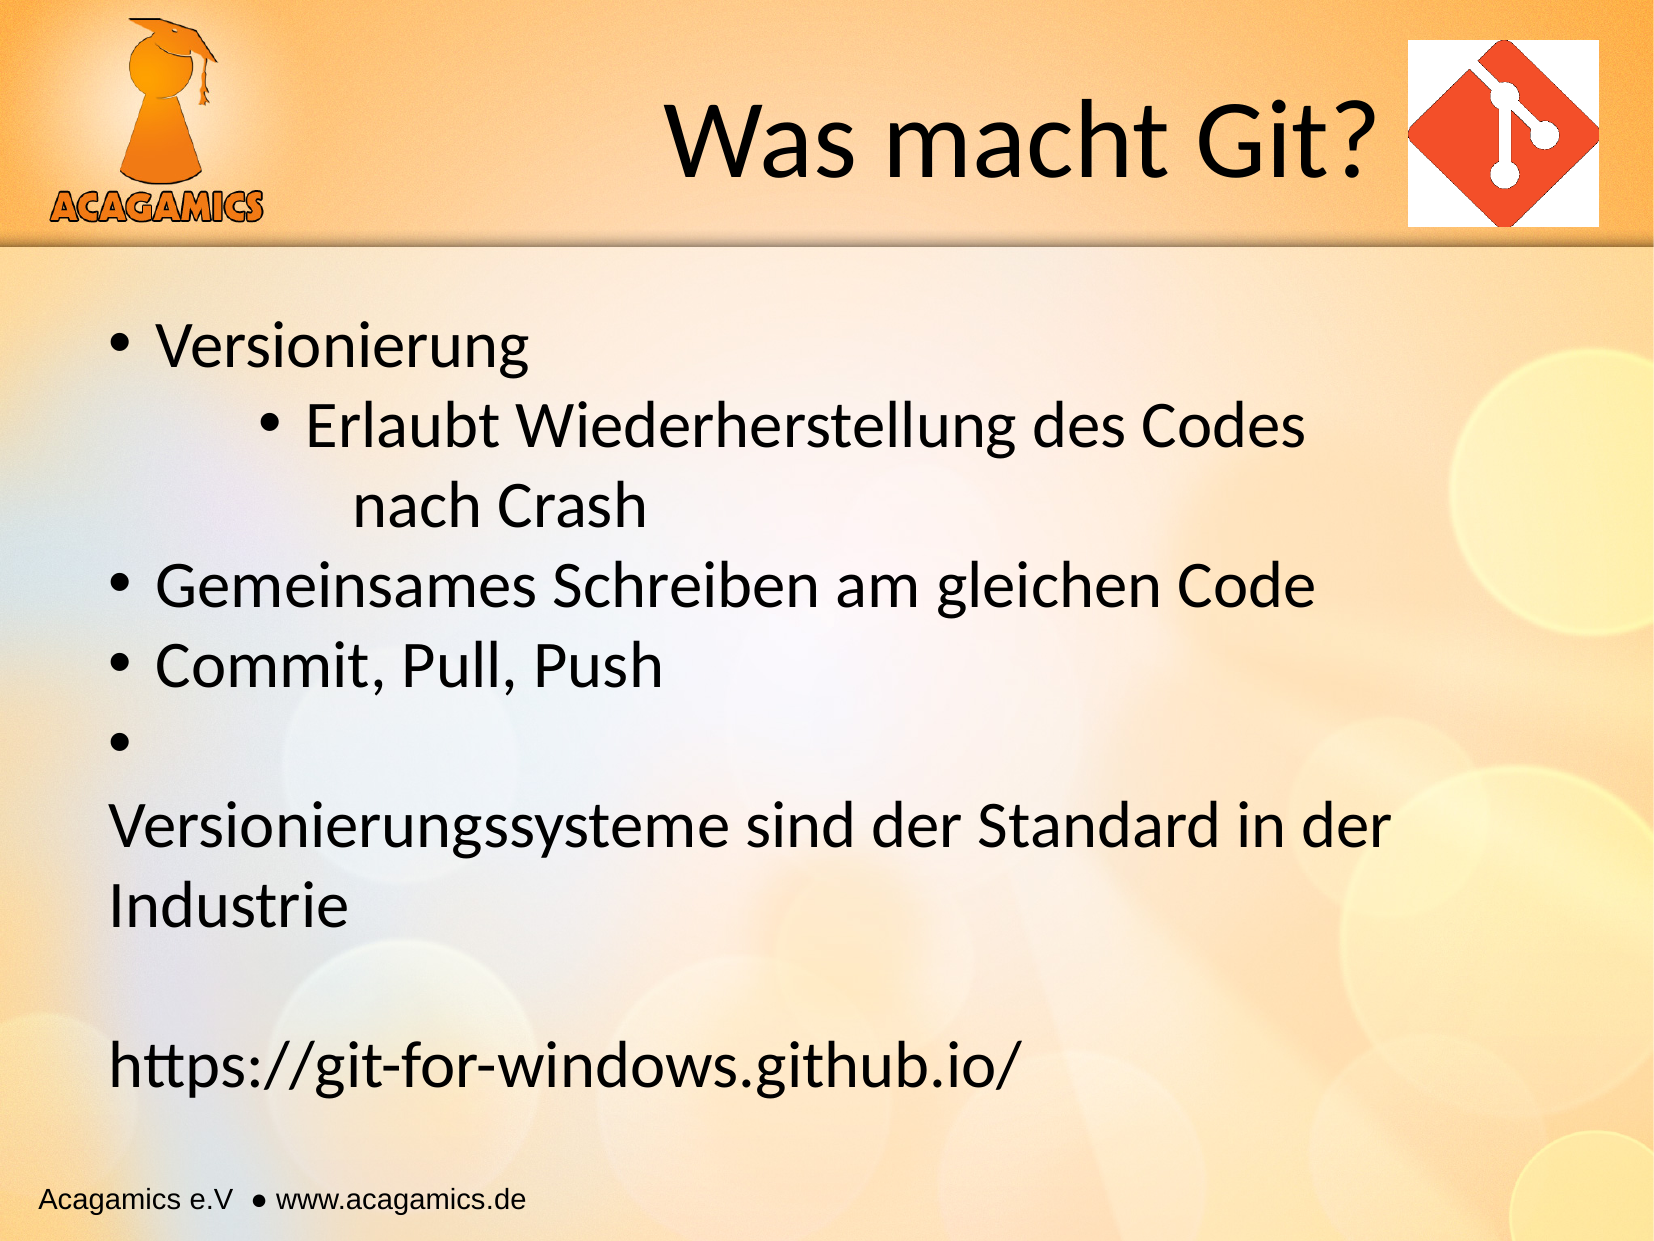

Was macht Git?
Versionierung
Erlaubt Wiederherstellung des Codes nach Crash
Gemeinsames Schreiben am gleichen Code
Commit, Pull, Push
Versionierungssysteme sind der Standard in der Industrie
https://git-for-windows.github.io/